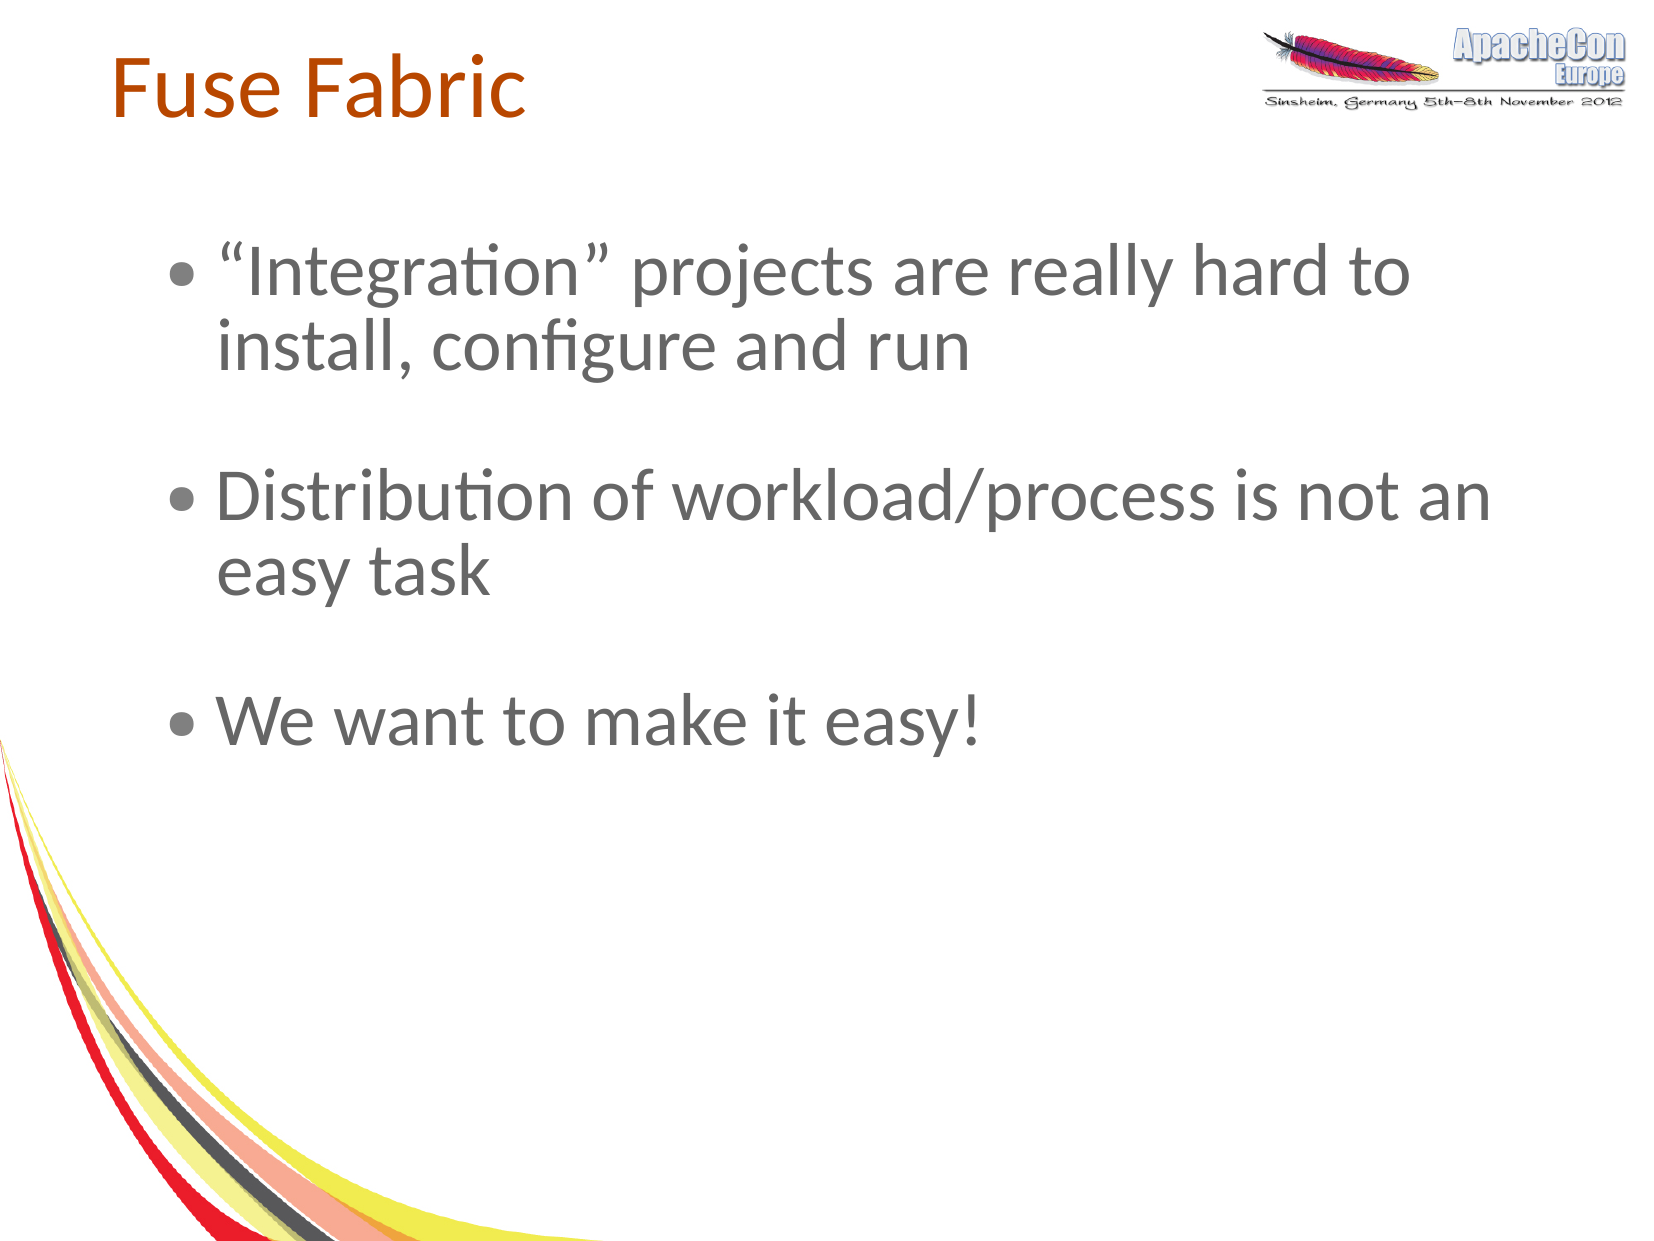

# Fuse Fabric
 “Integration” projects are really hard to install, configure and run
 Distribution of workload/process is not an easy task
 We want to make it easy!